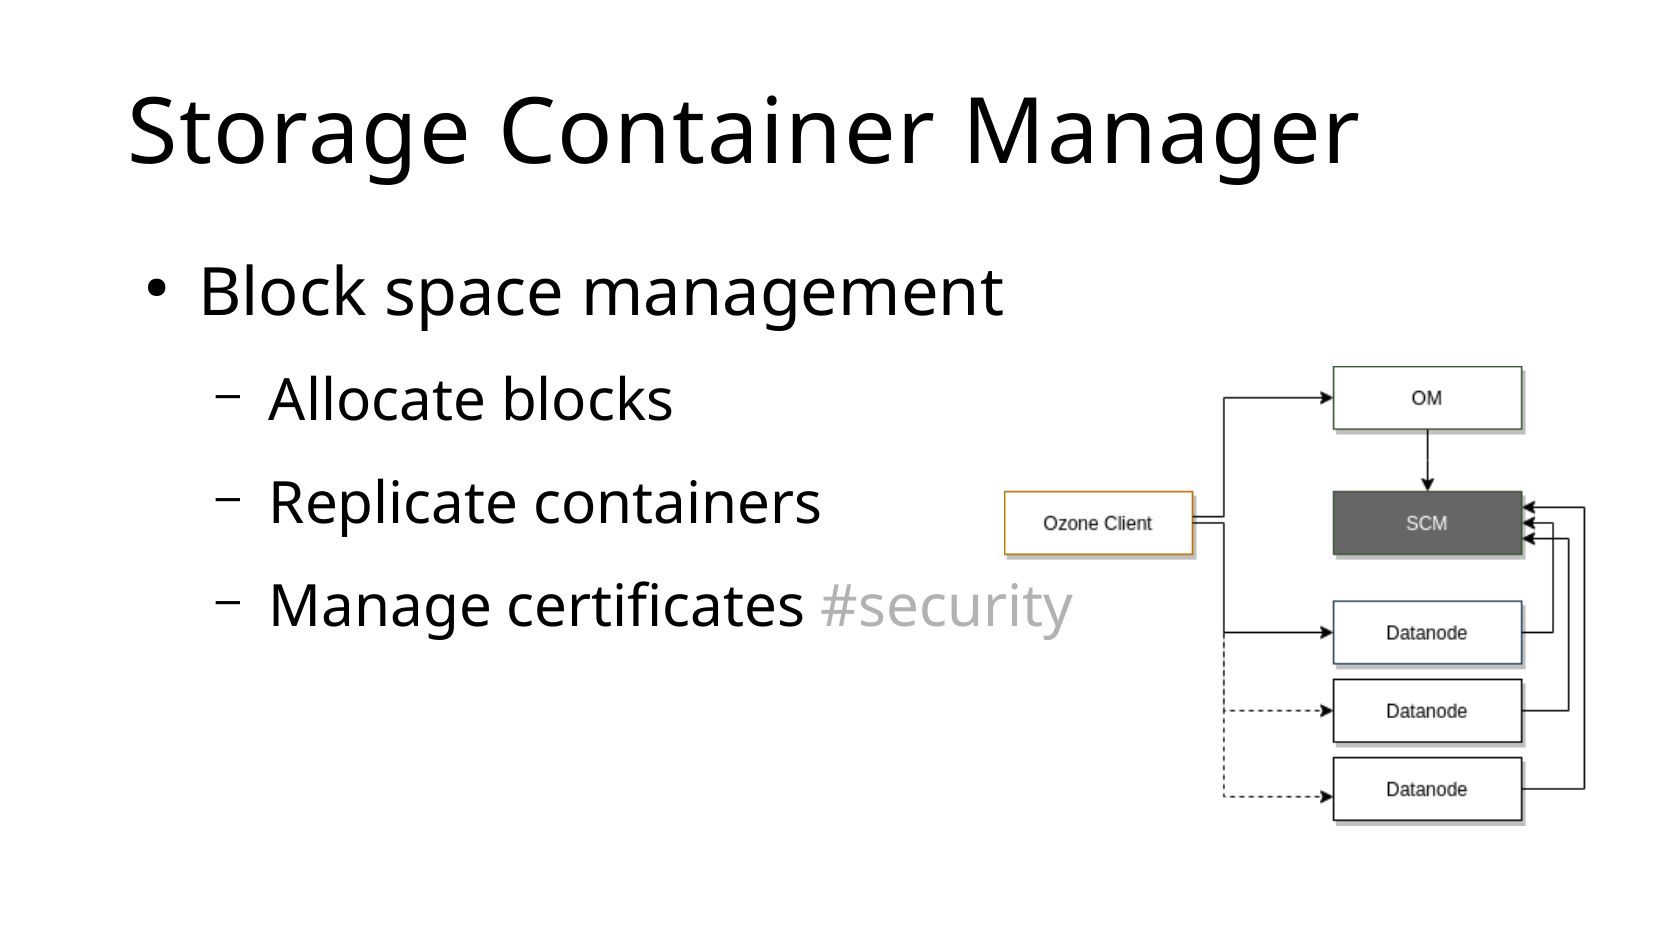

# Storage Container Manager
Block space management
Allocate blocks
Replicate containers
Manage certificates #security